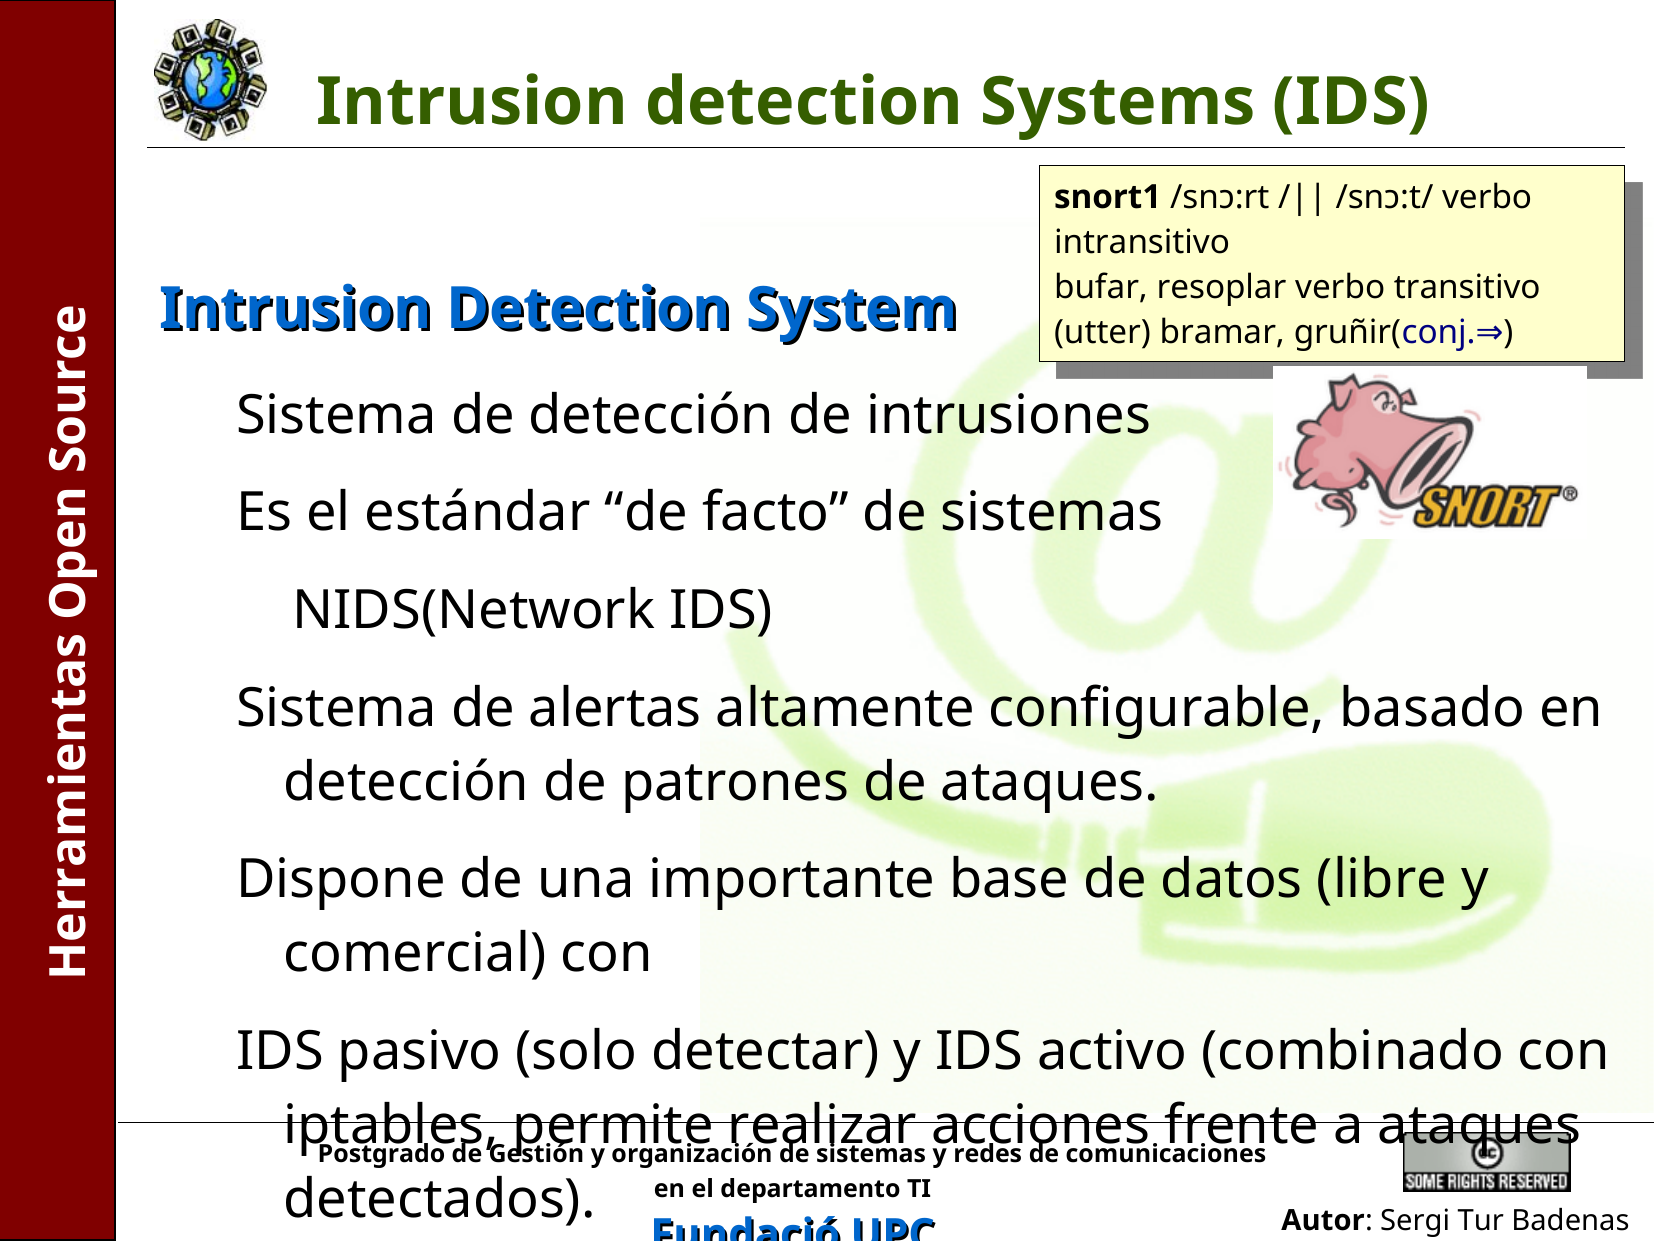

# Intrusion detection Systems (IDS)
snort1 /snɔ:rt /|| /snɔ:t/ verbo intransitivo
bufar, resoplar verbo transitivo (utter) bramar, gruñir(conj.⇒)
Intrusion Detection System
Sistema de detección de intrusiones
Es el estándar “de facto” de sistemas
 NIDS(Network IDS)
Sistema de alertas altamente configurable, basado en detección de patrones de ataques.
Dispone de una importante base de datos (libre y comercial) con
IDS pasivo (solo detectar) y IDS activo (combinado con iptables, permite realizar acciones frente a ataques detectados).
Herramientas extras: ACID, oinkmaster.